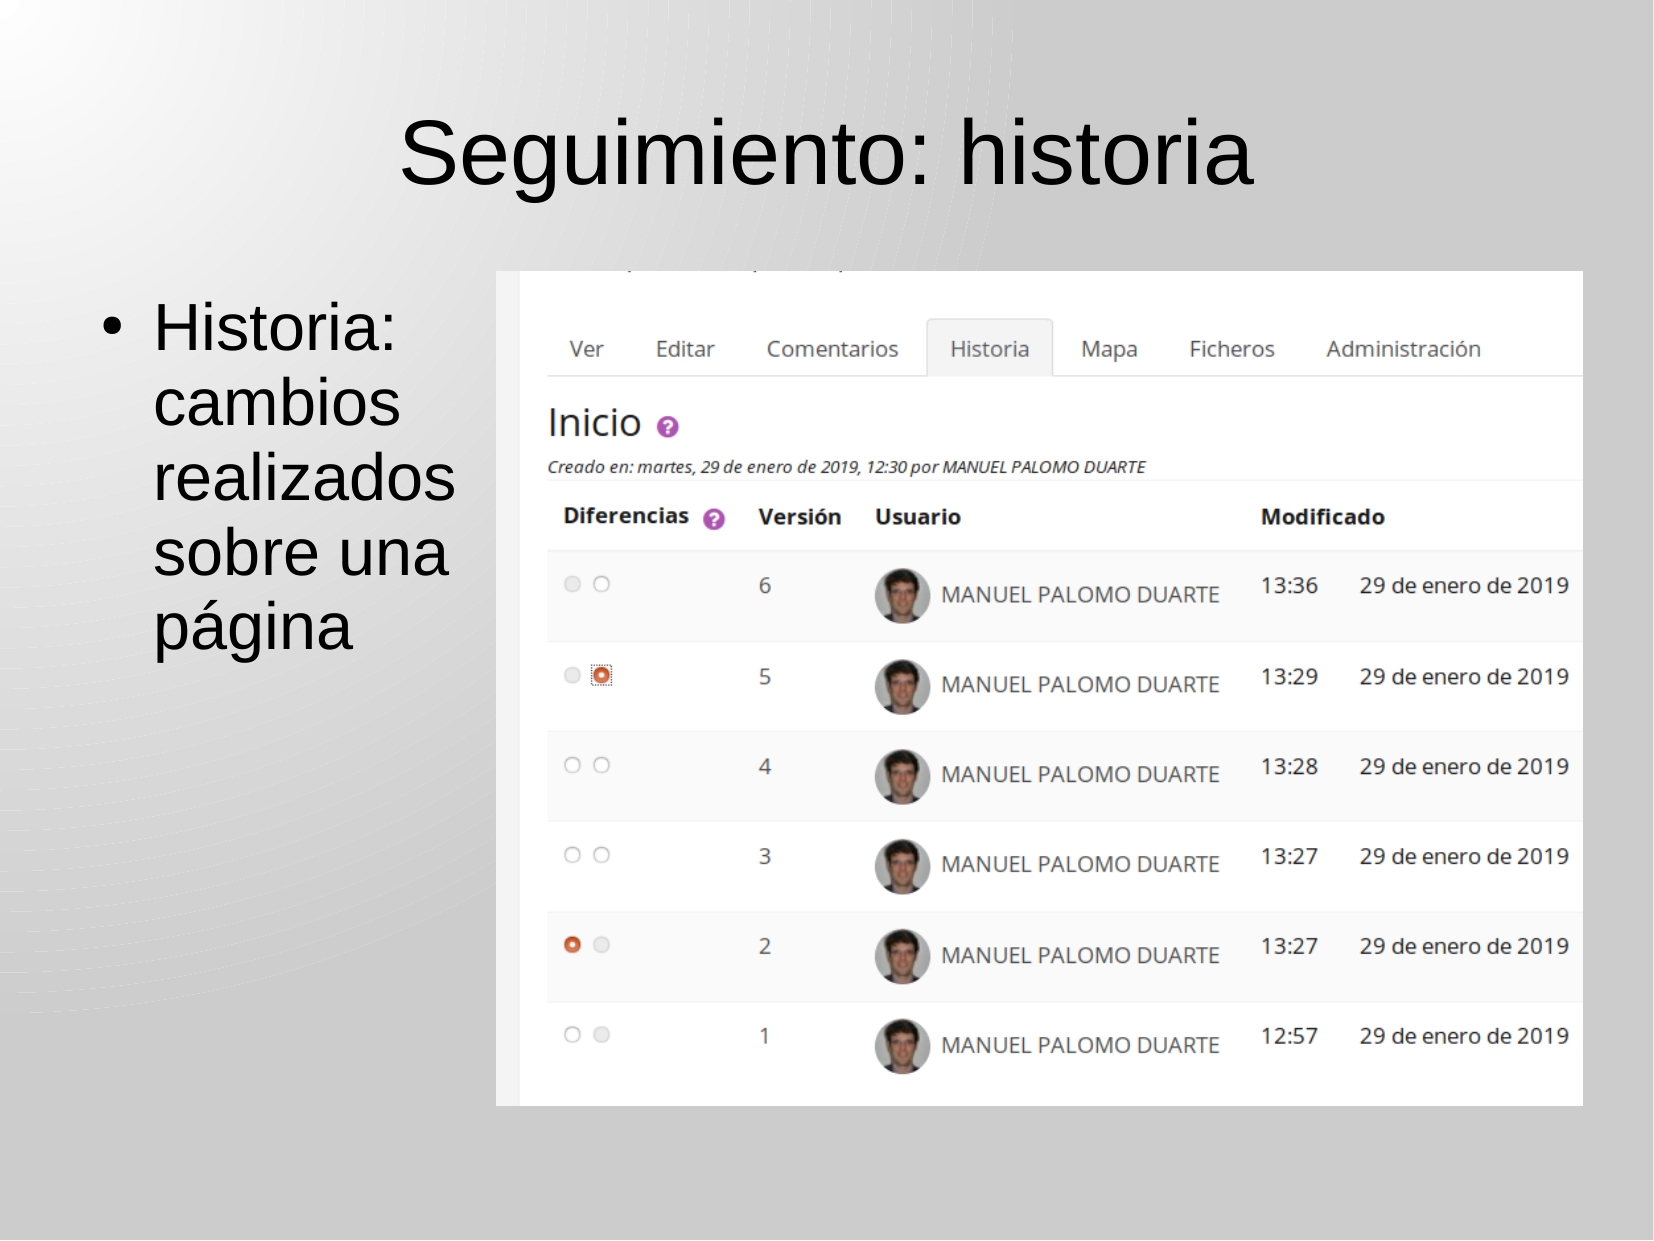

# Seguimiento: historia
Historia: cambios realizados sobre una página